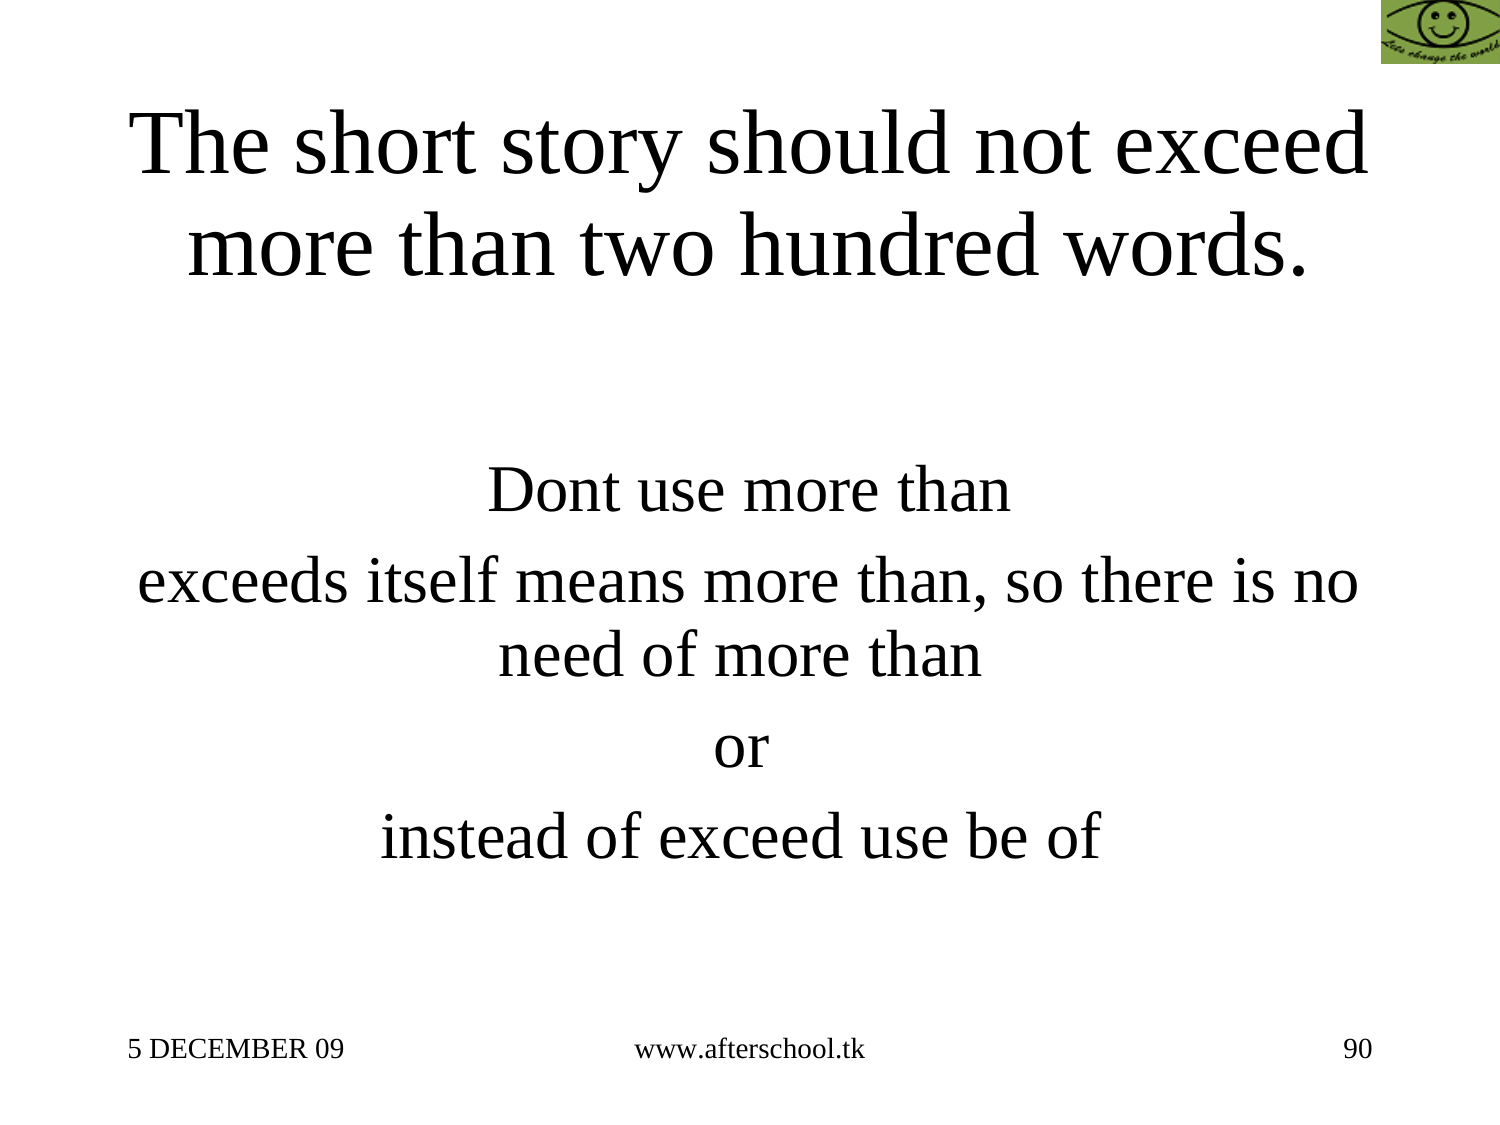

# The short story should not exceed more than two hundred words.
Dont use more than
exceeds itself means more than, so there is no need of more than
or
instead of exceed use be of
MFI Seminar Jain PG College
AFTERSCHOOOL centre for social entrepreneurship
90